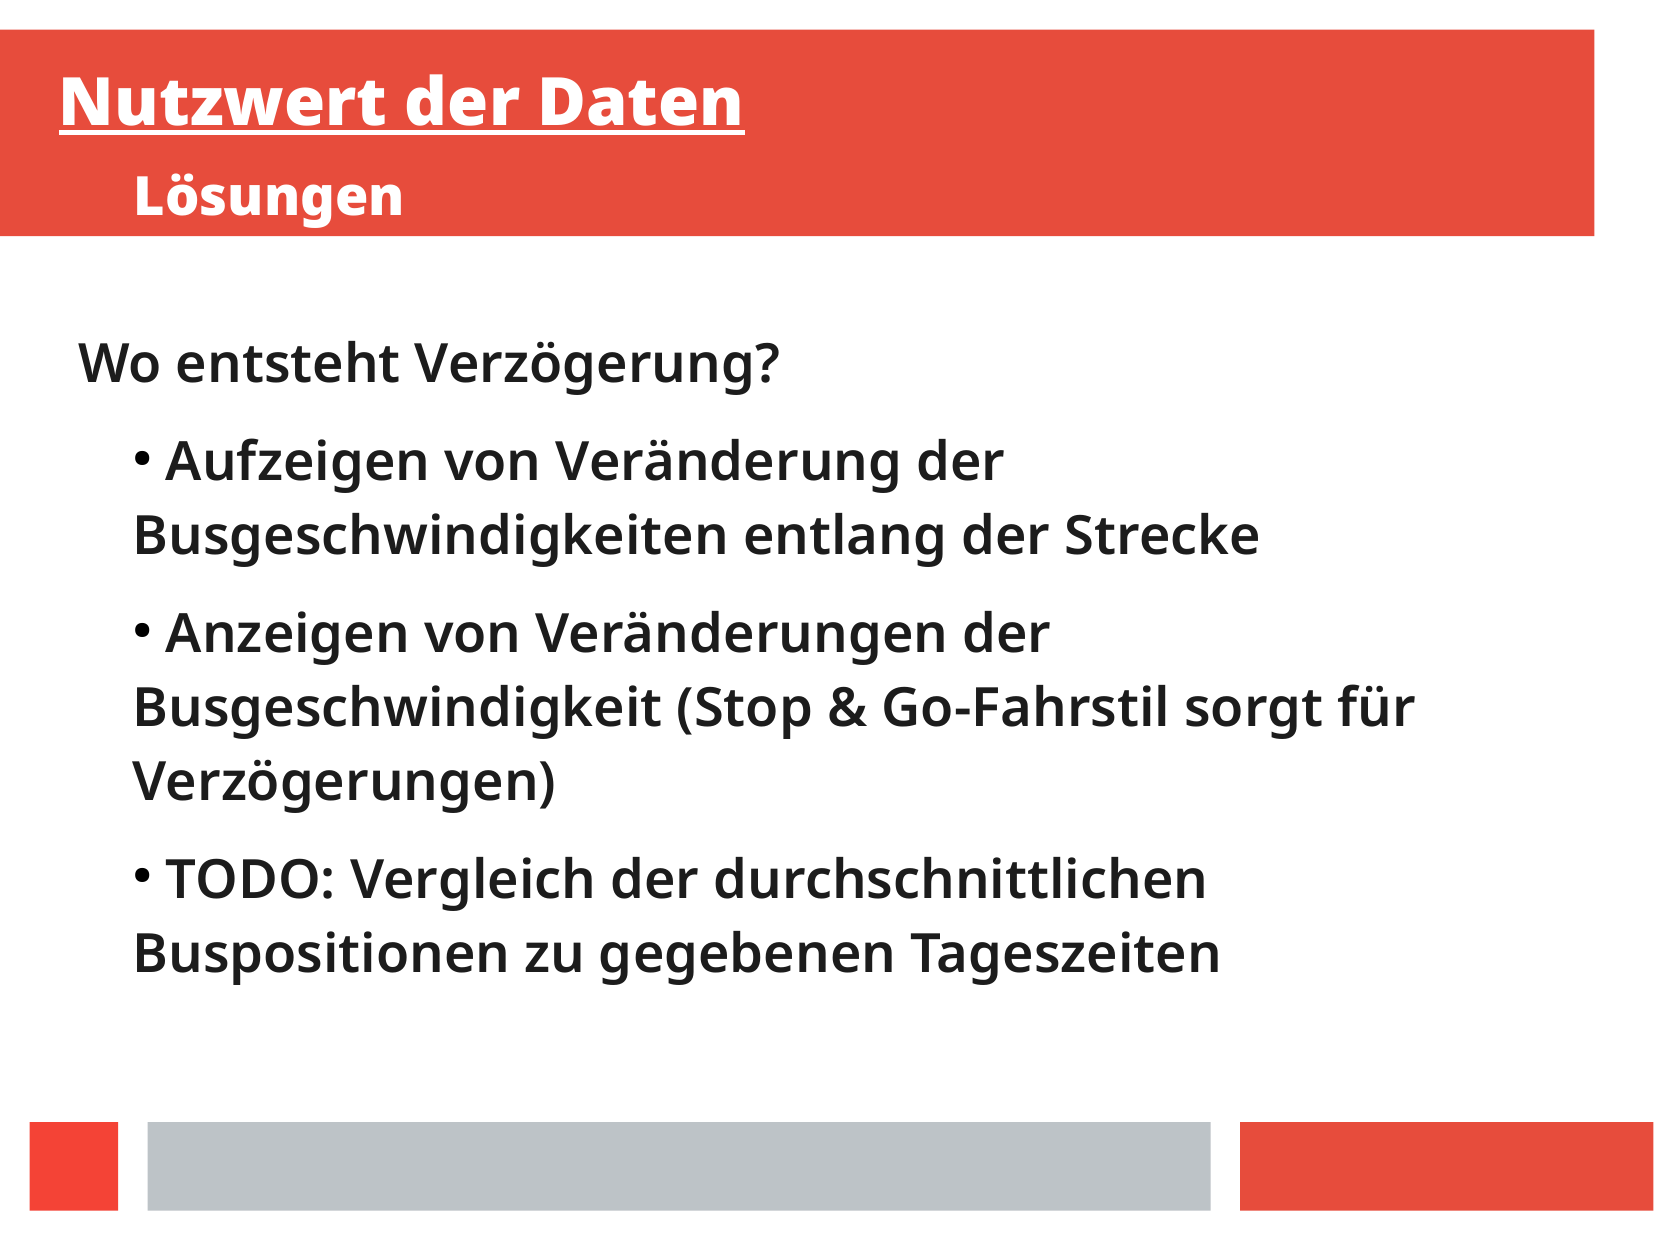

# Nutzwert der Daten Lösungen
Wo entsteht Verzögerung?
 Aufzeigen von Veränderung der Busgeschwindigkeiten entlang der Strecke
 Anzeigen von Veränderungen der Busgeschwindigkeit (Stop & Go-Fahrstil sorgt für Verzögerungen)
 TODO: Vergleich der durchschnittlichen Buspositionen zu gegebenen Tageszeiten